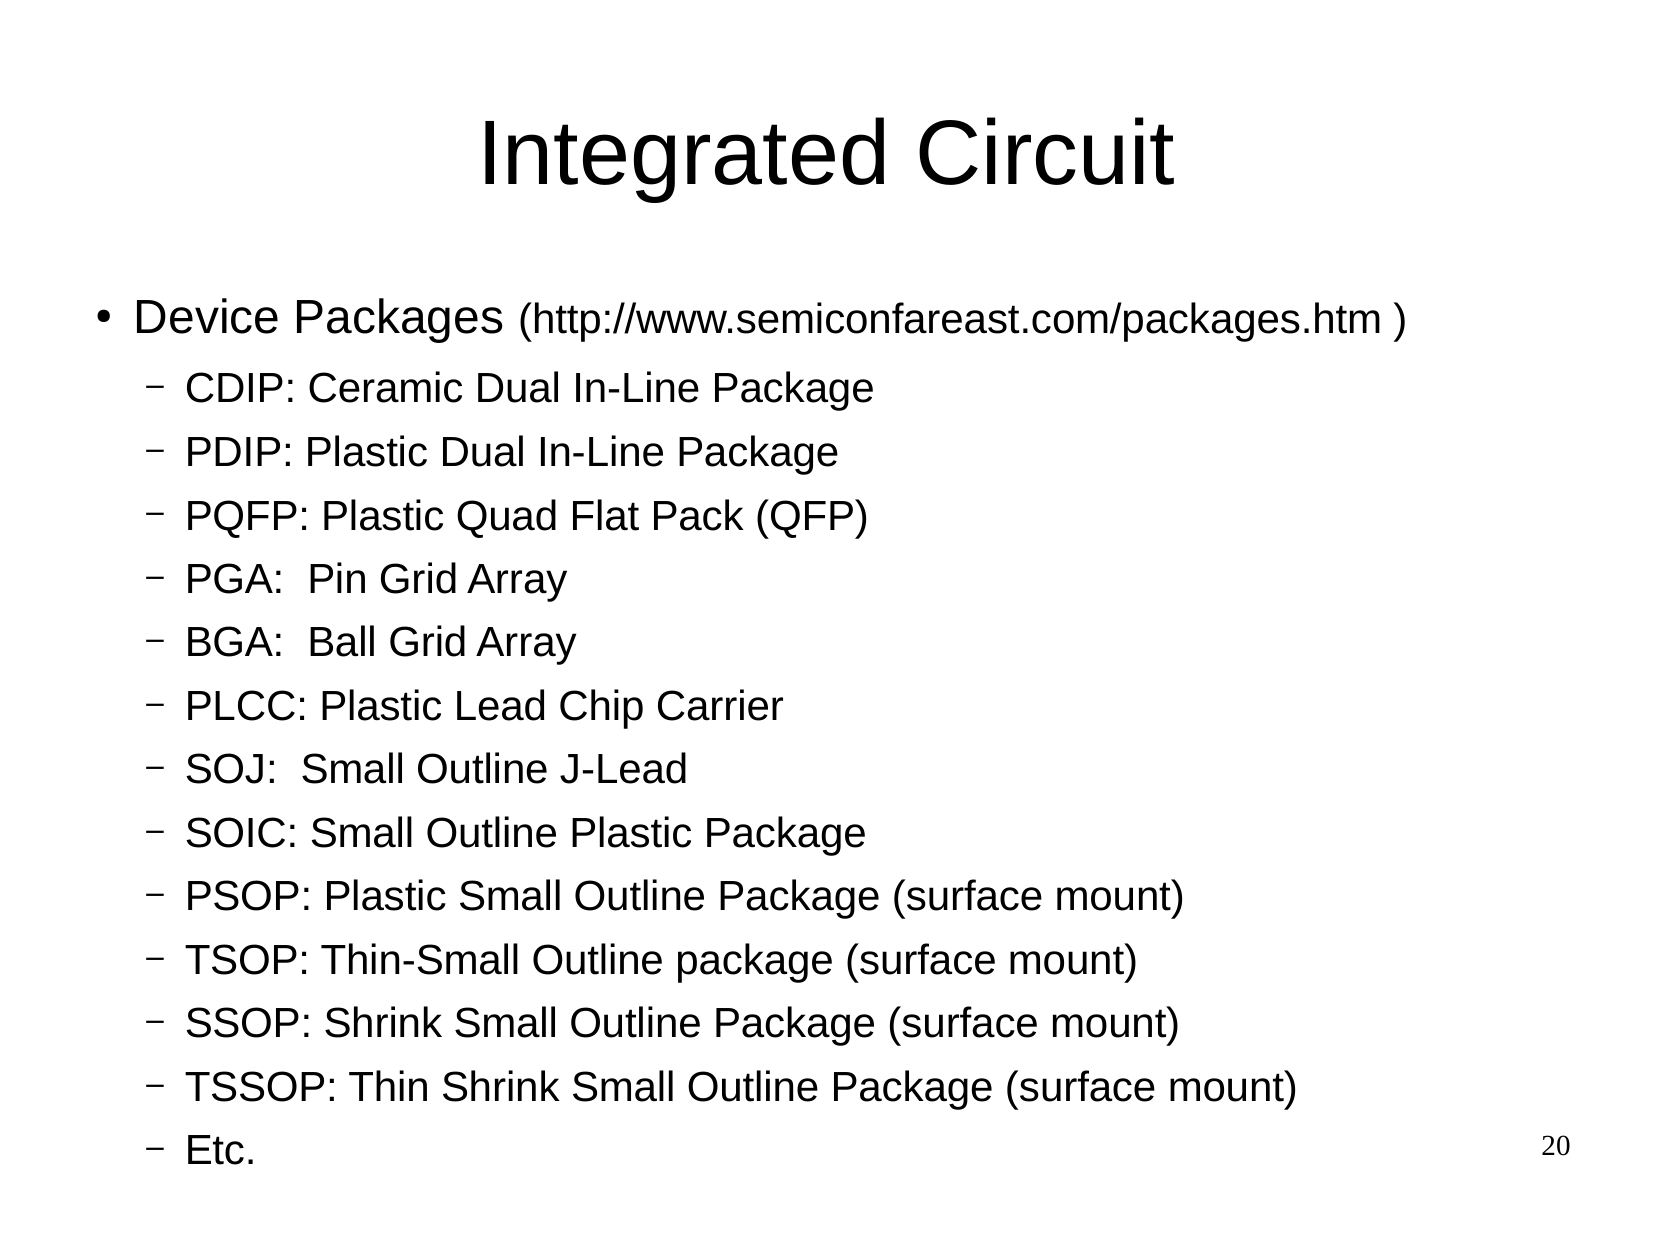

# Integrated Circuit
Device Packages (http://www.semiconfareast.com/packages.htm )
CDIP: Ceramic Dual In-Line Package
PDIP: Plastic Dual In-Line Package
PQFP: Plastic Quad Flat Pack (QFP)
PGA: Pin Grid Array
BGA: Ball Grid Array
PLCC: Plastic Lead Chip Carrier
SOJ: Small Outline J-Lead
SOIC: Small Outline Plastic Package
PSOP: Plastic Small Outline Package (surface mount)
TSOP: Thin-Small Outline package (surface mount)
SSOP: Shrink Small Outline Package (surface mount)
TSSOP: Thin Shrink Small Outline Package (surface mount)
Etc.
20